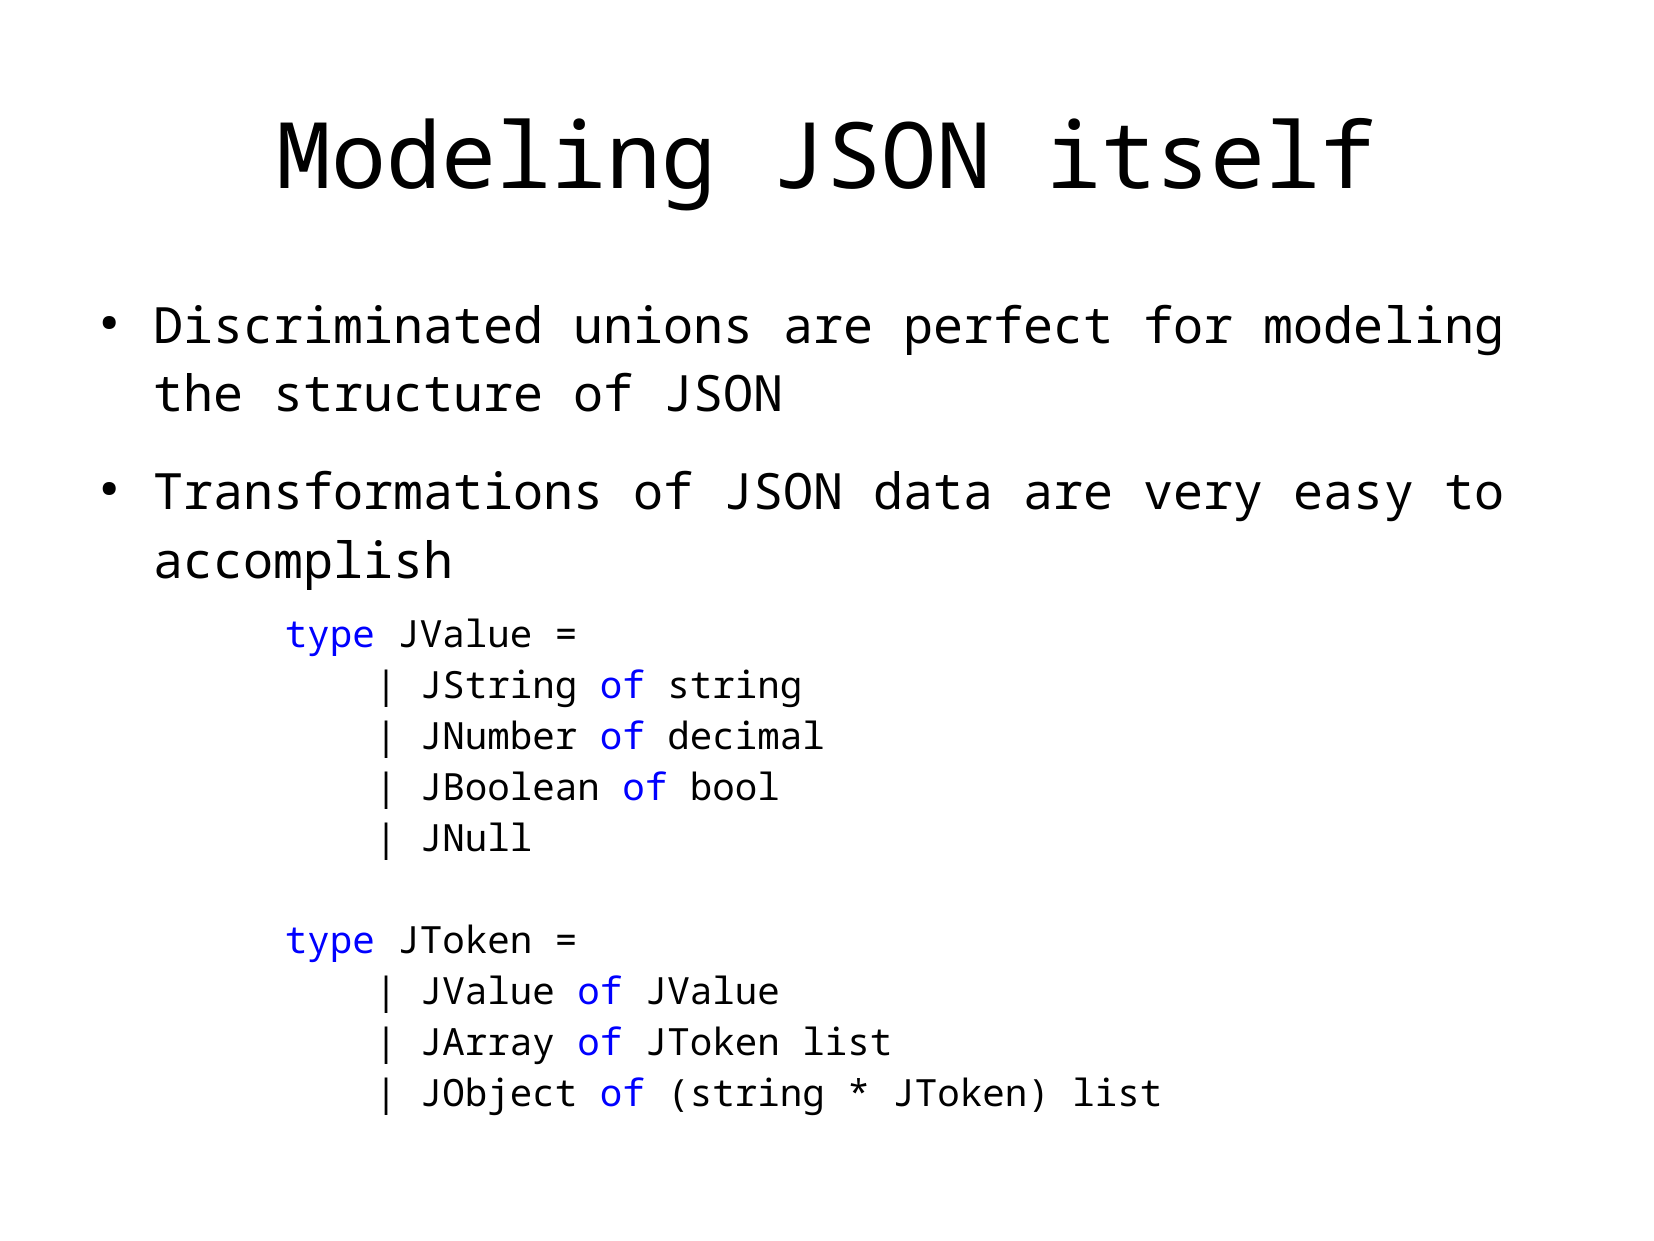

# Modeling JSON itself
Discriminated unions are perfect for modeling the structure of JSON
Transformations of JSON data are very easy to accomplish
type JValue =
 | JString of string
 | JNumber of decimal
 | JBoolean of bool
 | JNull
type JToken =
 | JValue of JValue
 | JArray of JToken list
 | JObject of (string * JToken) list